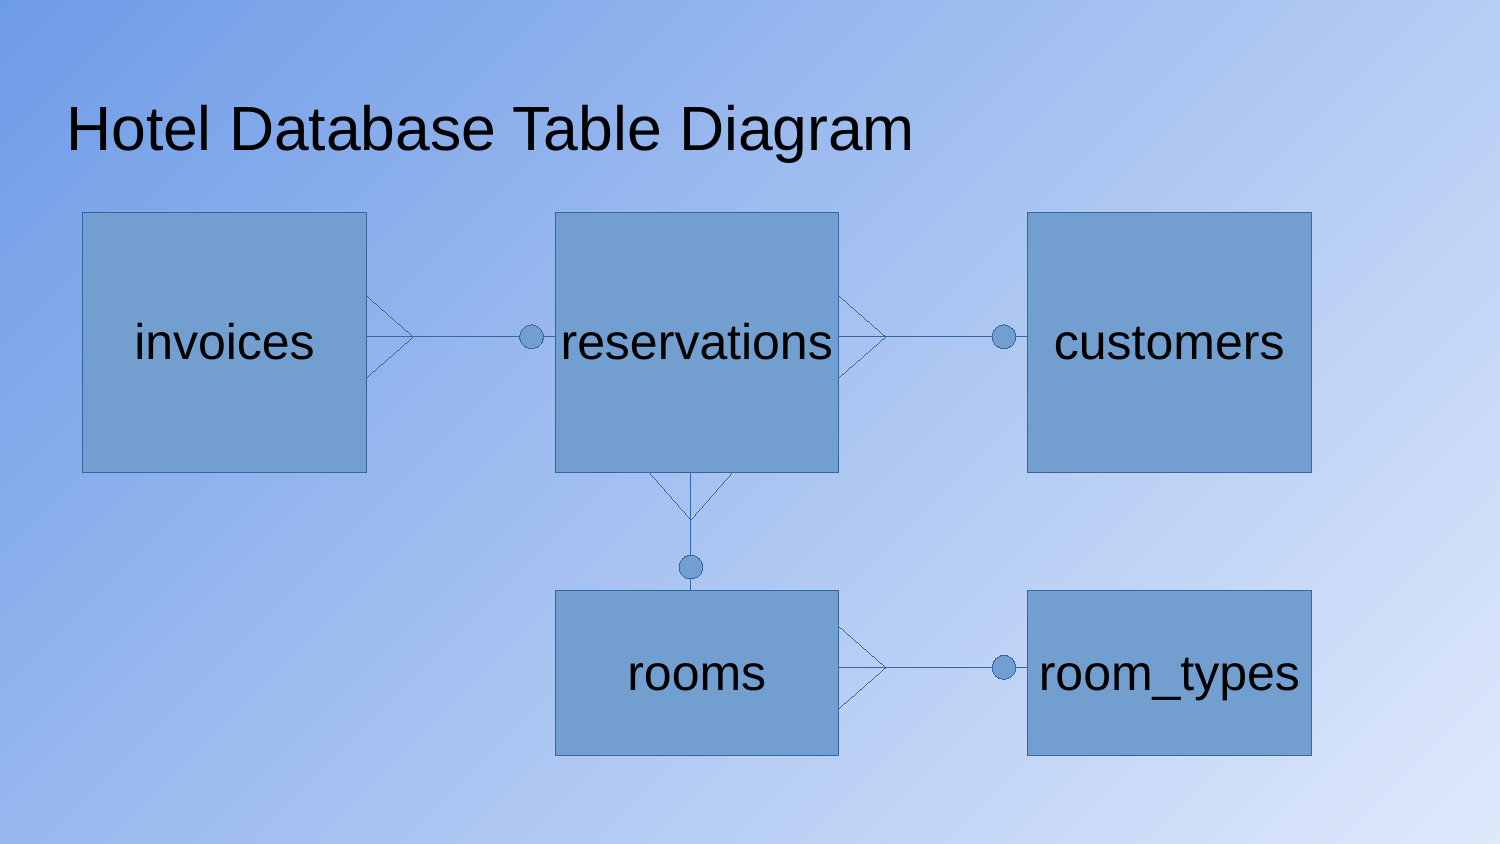

# Hotel Database Table Diagram
invoices
reservations
customers
rooms
room_types